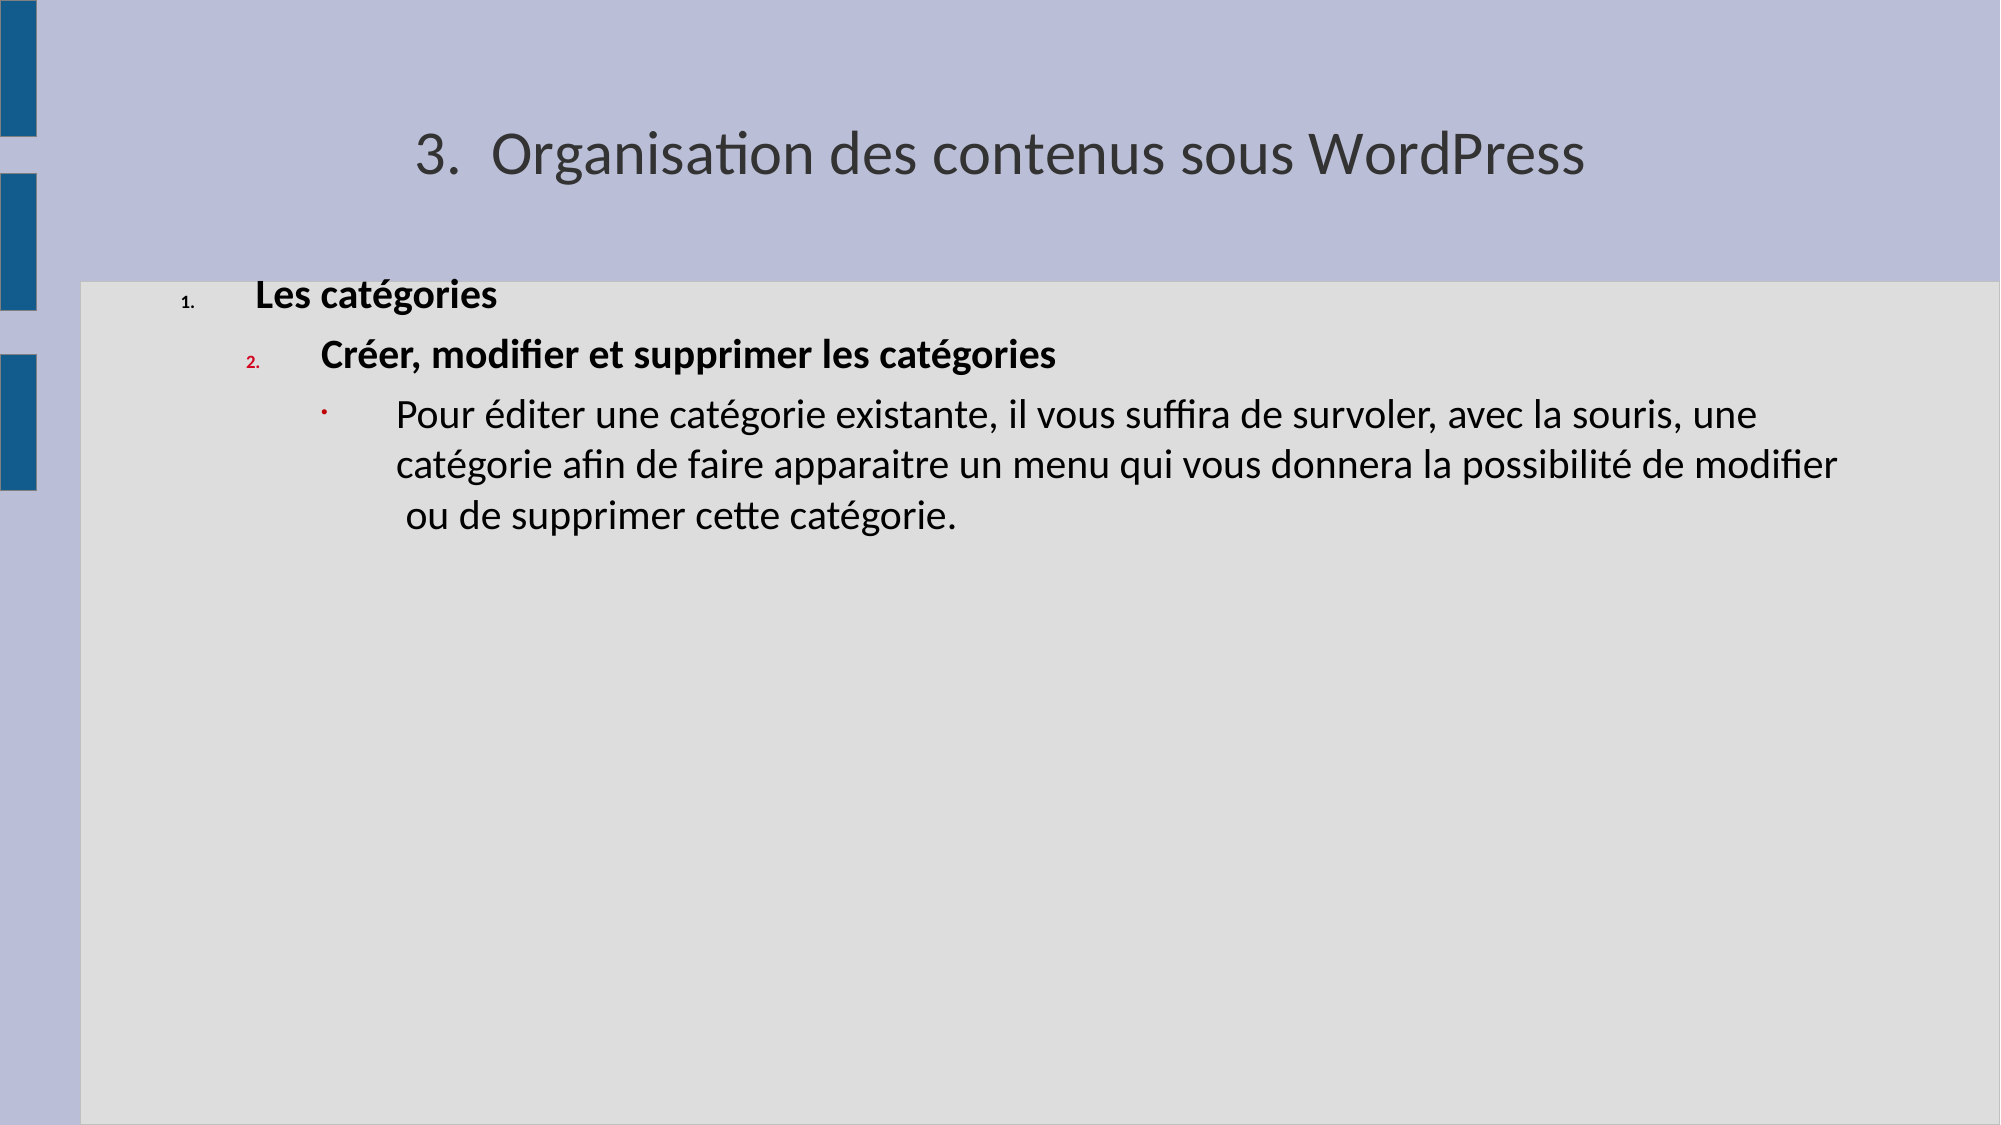

# 3.	Organisation des contenus sous WordPress
Les catégories
Créer, modifier et supprimer les catégories
Pour éditer une catégorie existante, il vous suffira de survoler, avec la souris, une catégorie afin de faire apparaitre un menu qui vous donnera la possibilité de modifier ou de supprimer cette catégorie.